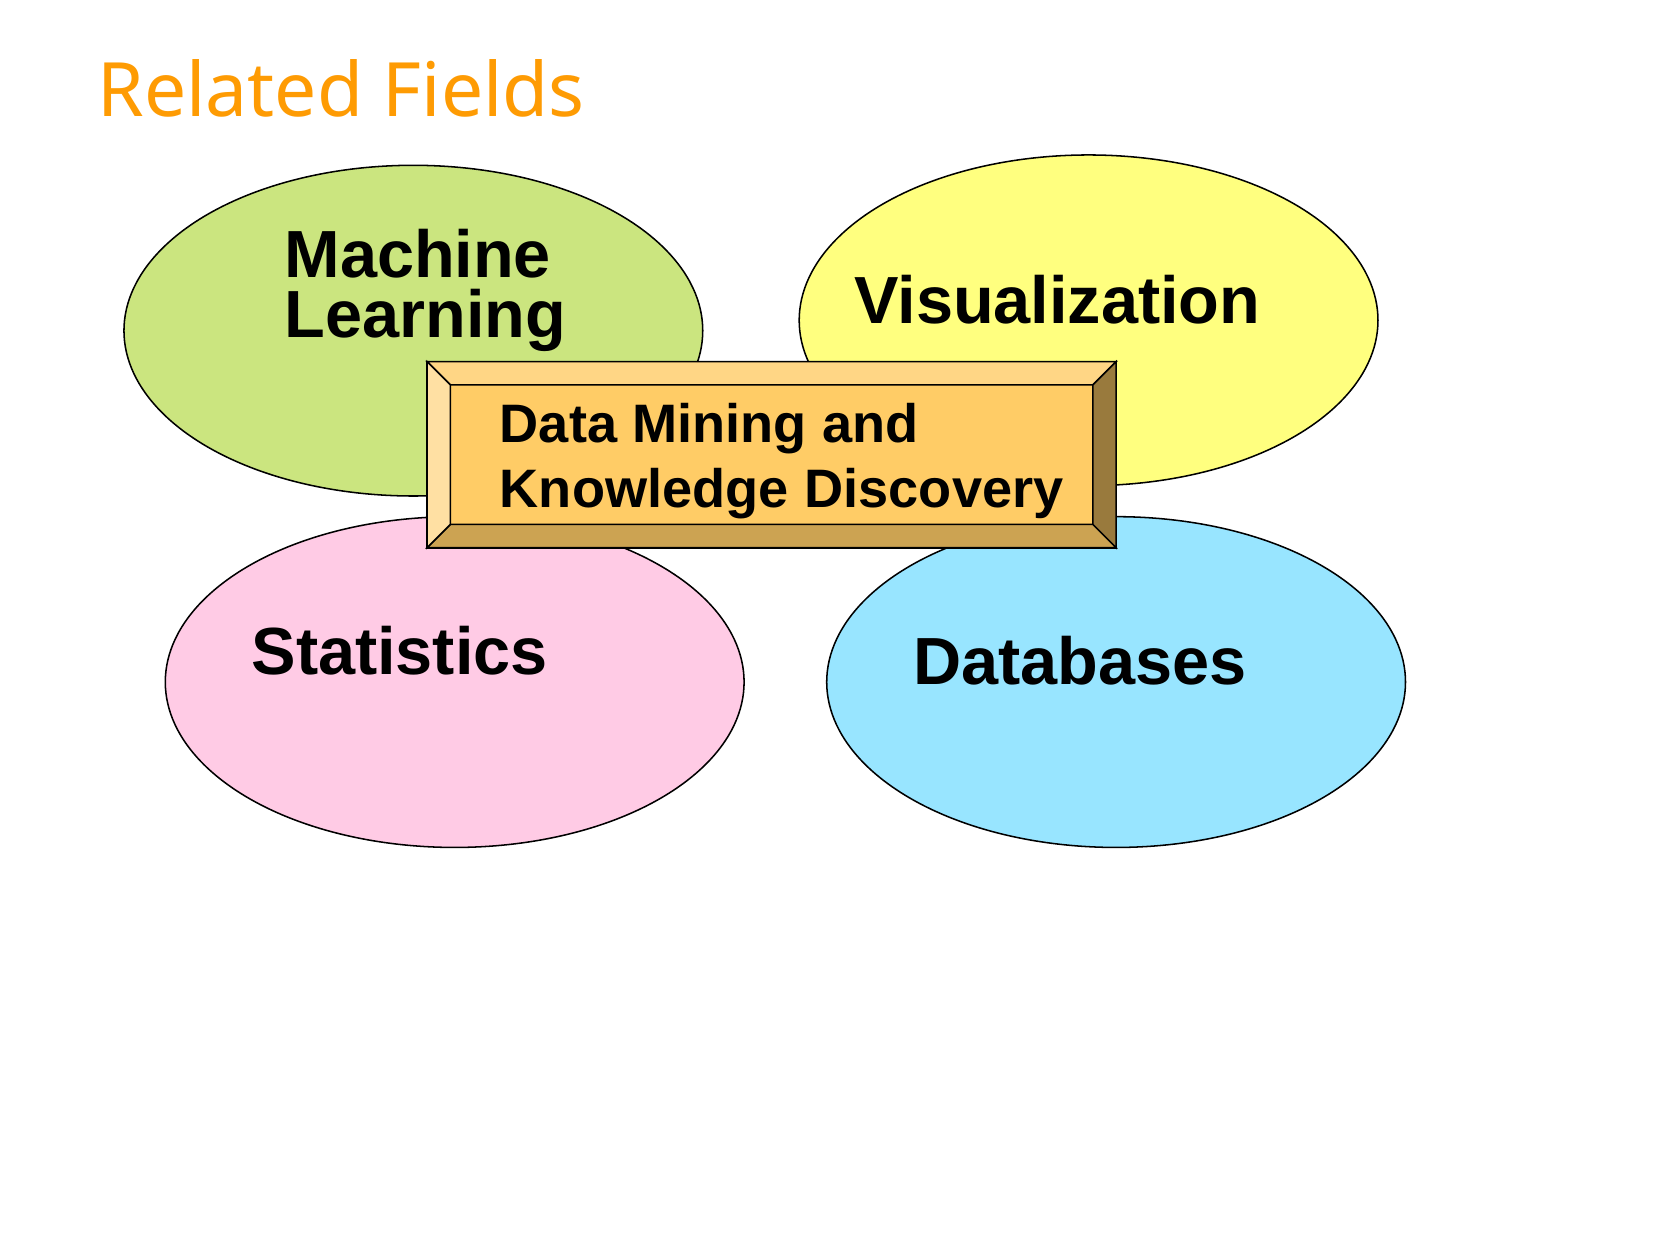

# Related Fields
Machine
Learning
Visualization
Data Mining and
Knowledge Discovery
Statistics
Databases